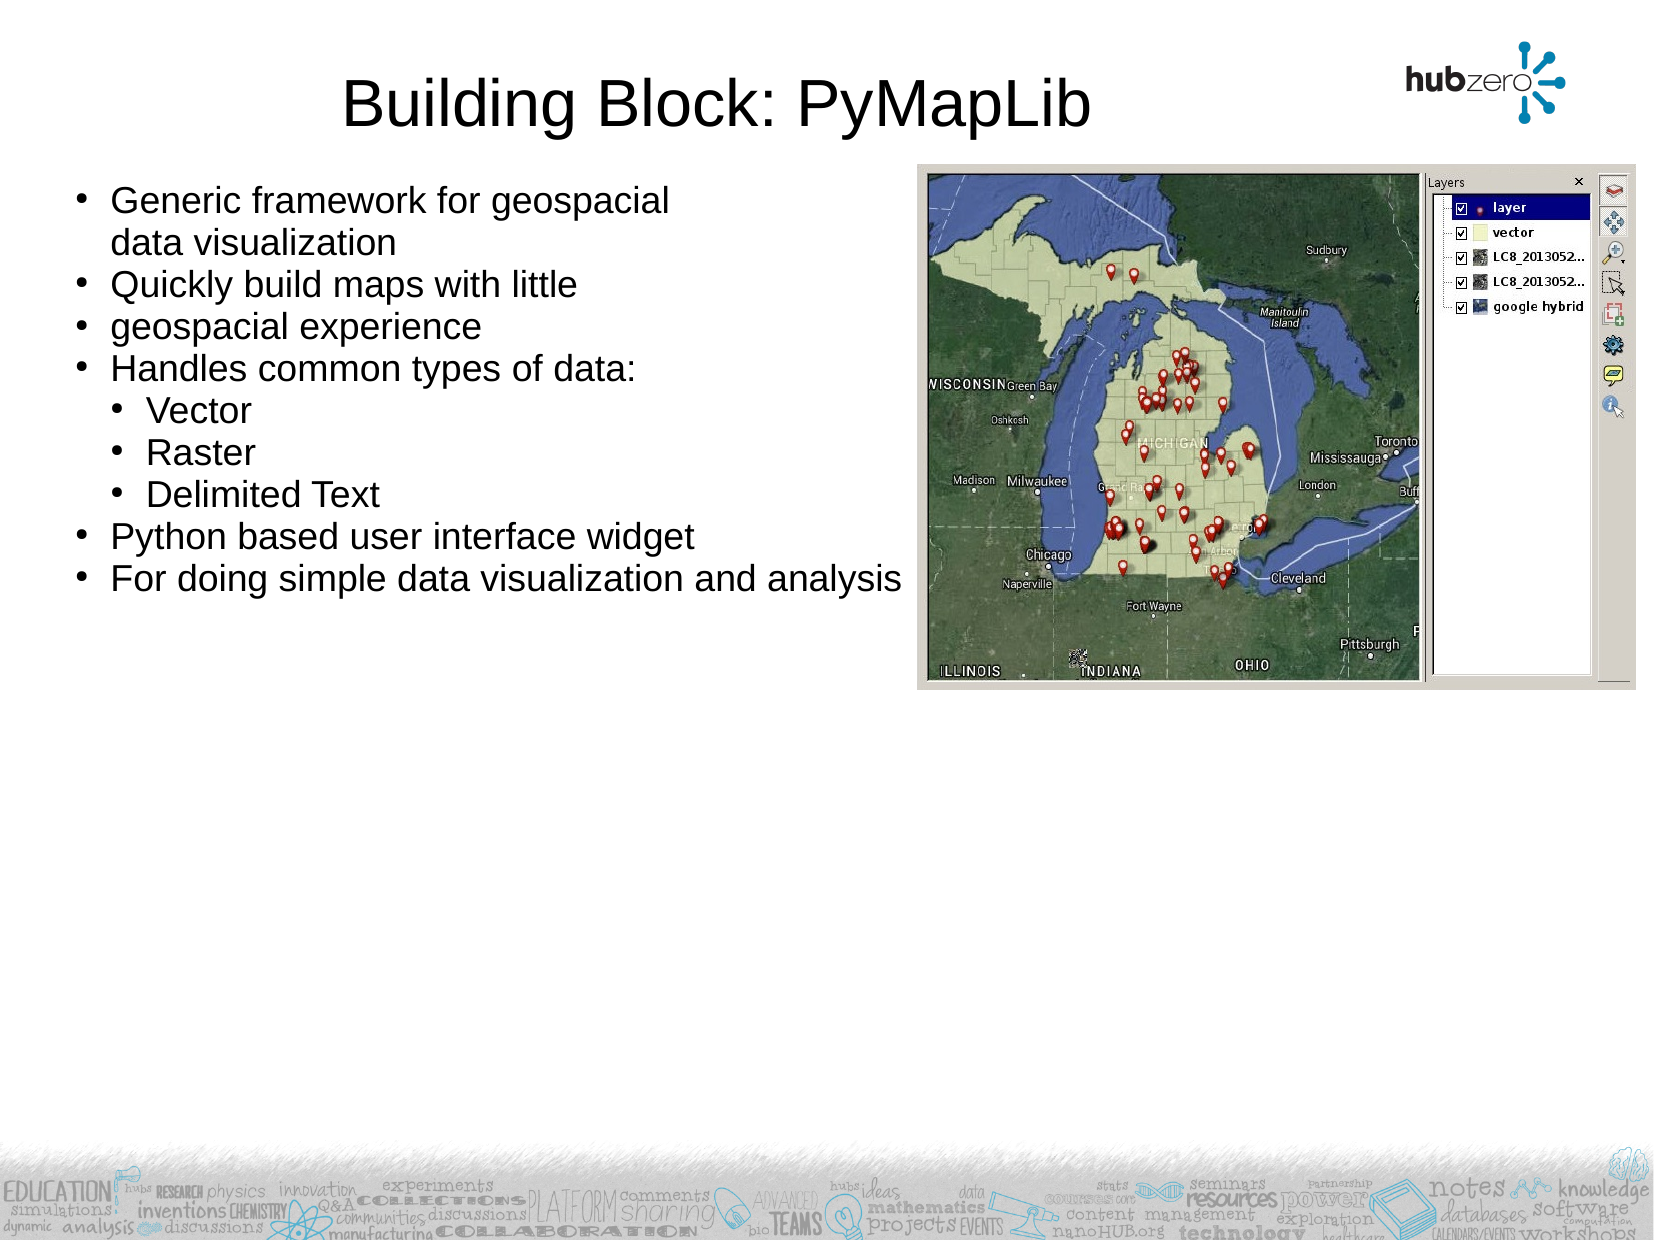

# Building Block: PyMapLib
Generic framework for geospacial
data visualization
Quickly build maps with little
geospacial experience
Handles common types of data:
Vector
Raster
Delimited Text
Python based user interface widget
For doing simple data visualization and analysis